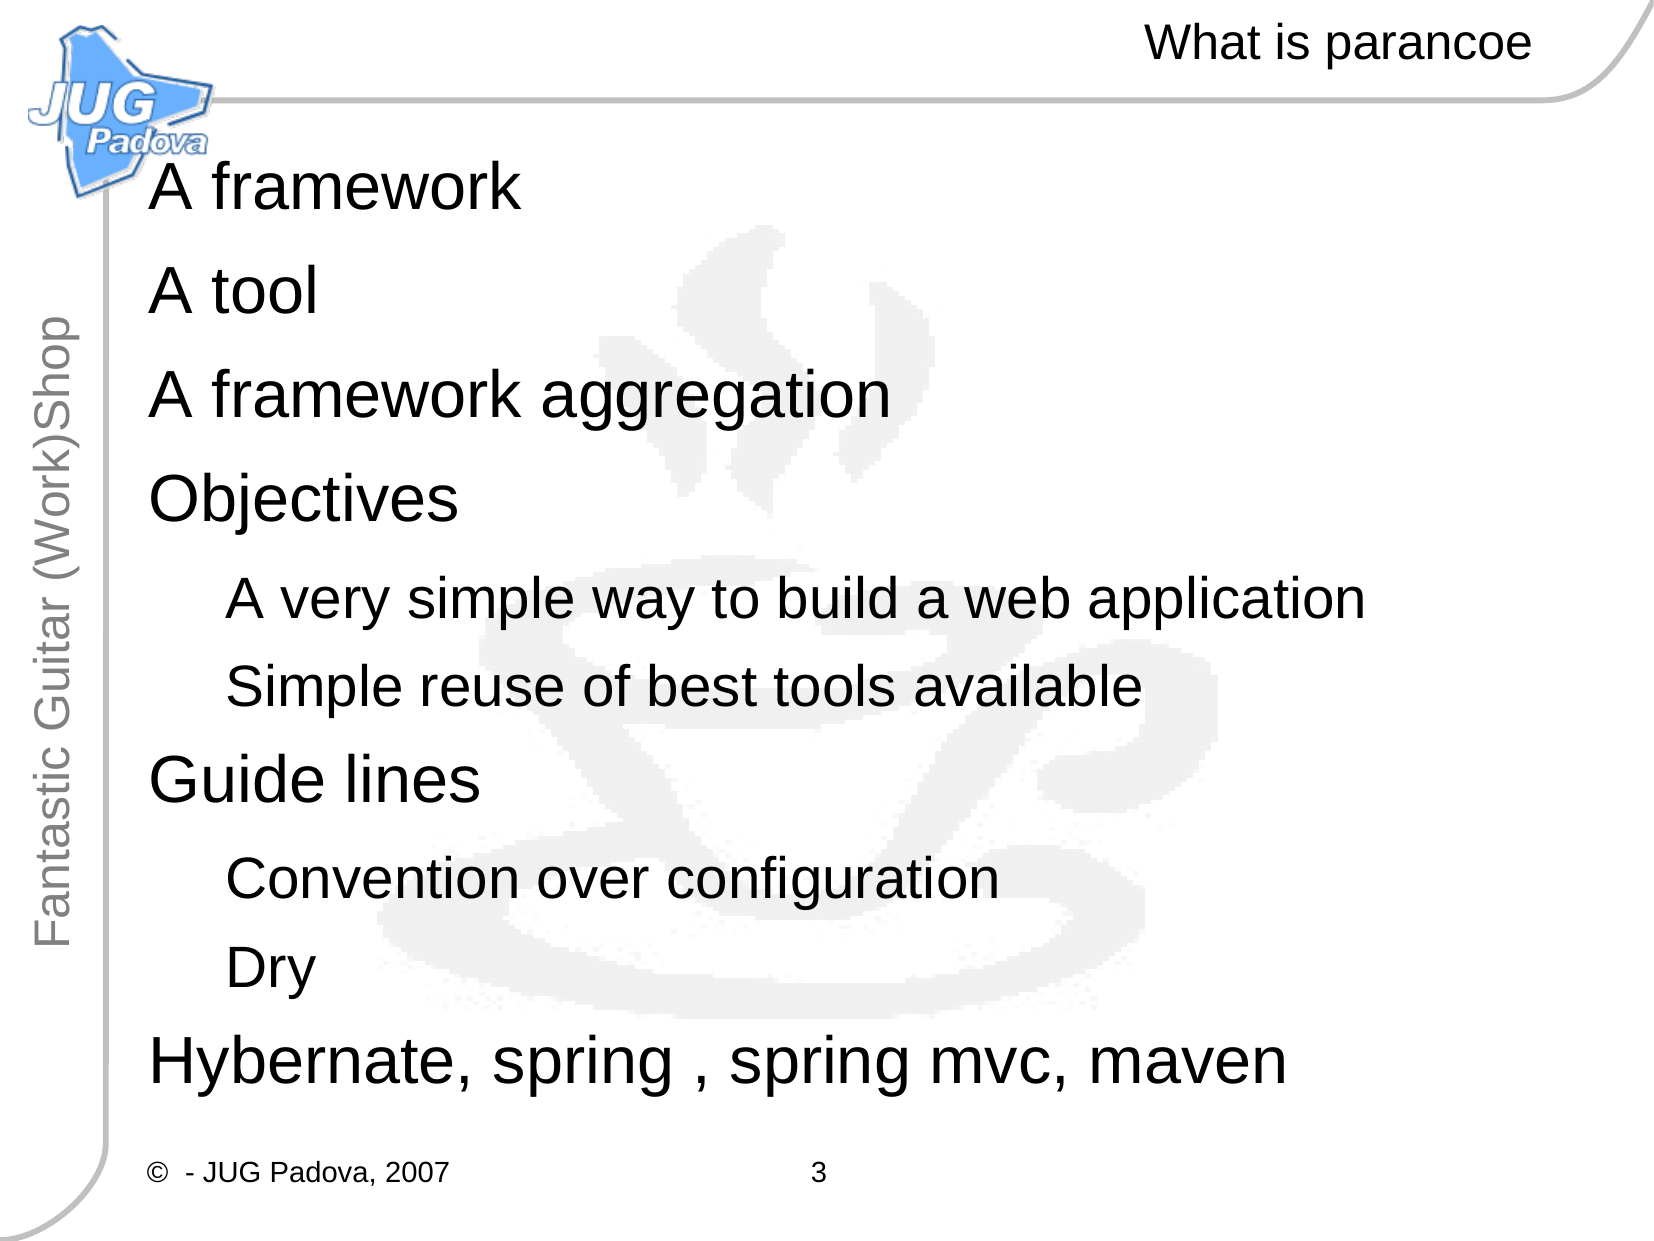

# What is parancoe
A framework
A tool
A framework aggregation
Objectives
A very simple way to build a web application
Simple reuse of best tools available
Guide lines
Convention over configuration
Dry
Hybernate, spring , spring mvc, maven